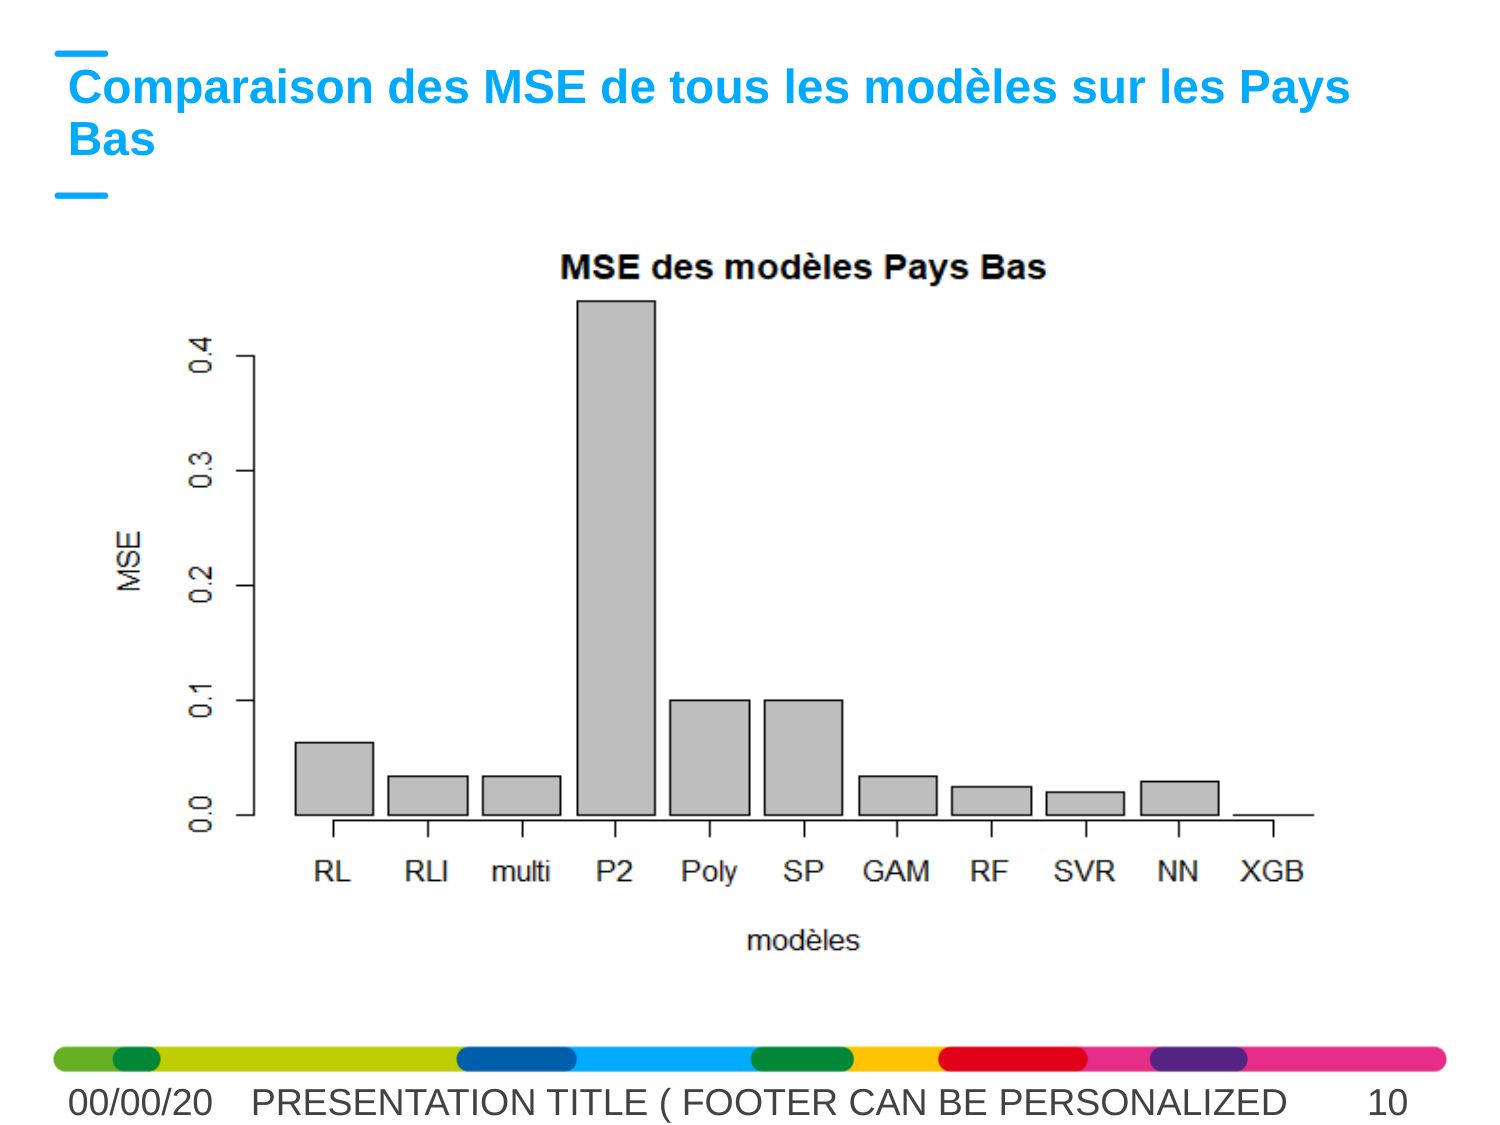

Comparaison des MSE de tous les modèles sur les Pays Bas
#
00/00/2016
PRESENTATION TITLE ( FOOTER CAN BE PERSONALIZED AS FOLLOW: INSERT / HEADER AND FOOTER")